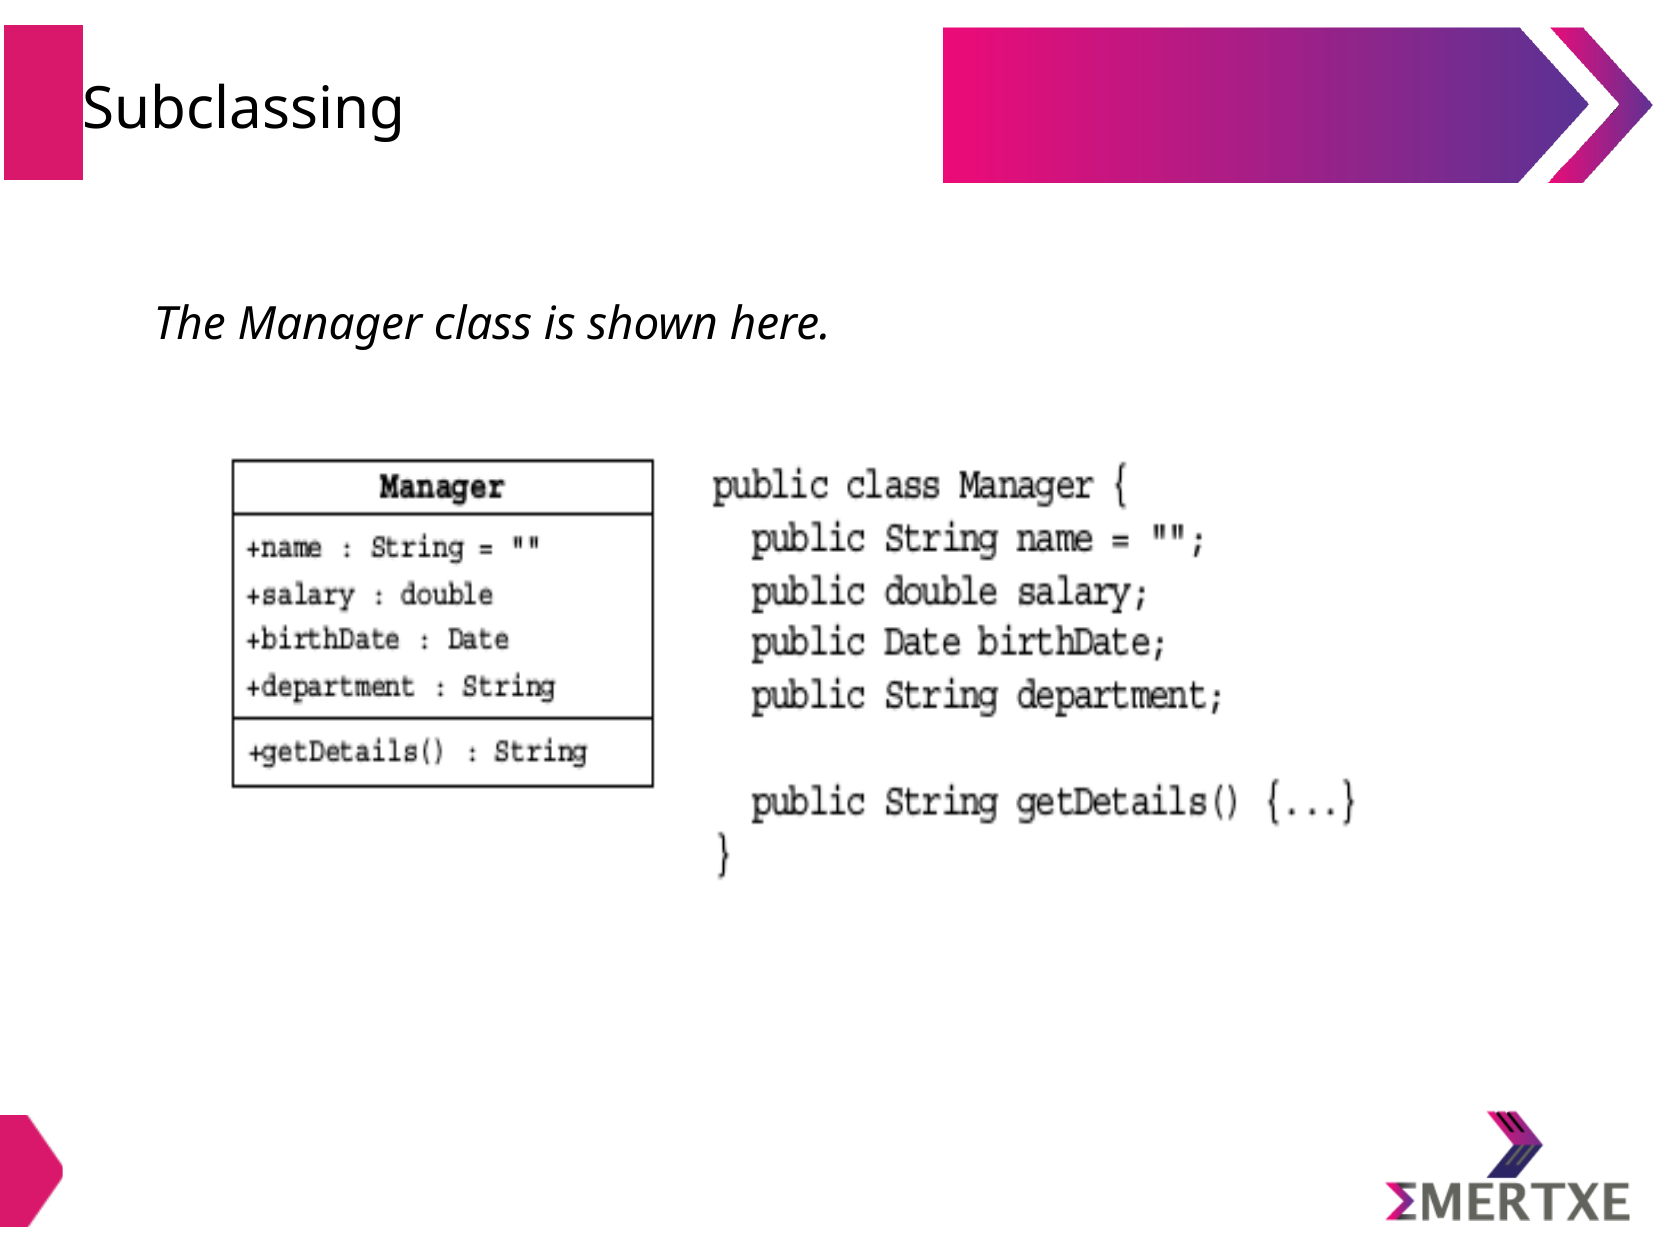

# Subclassing
The Manager class is shown here.